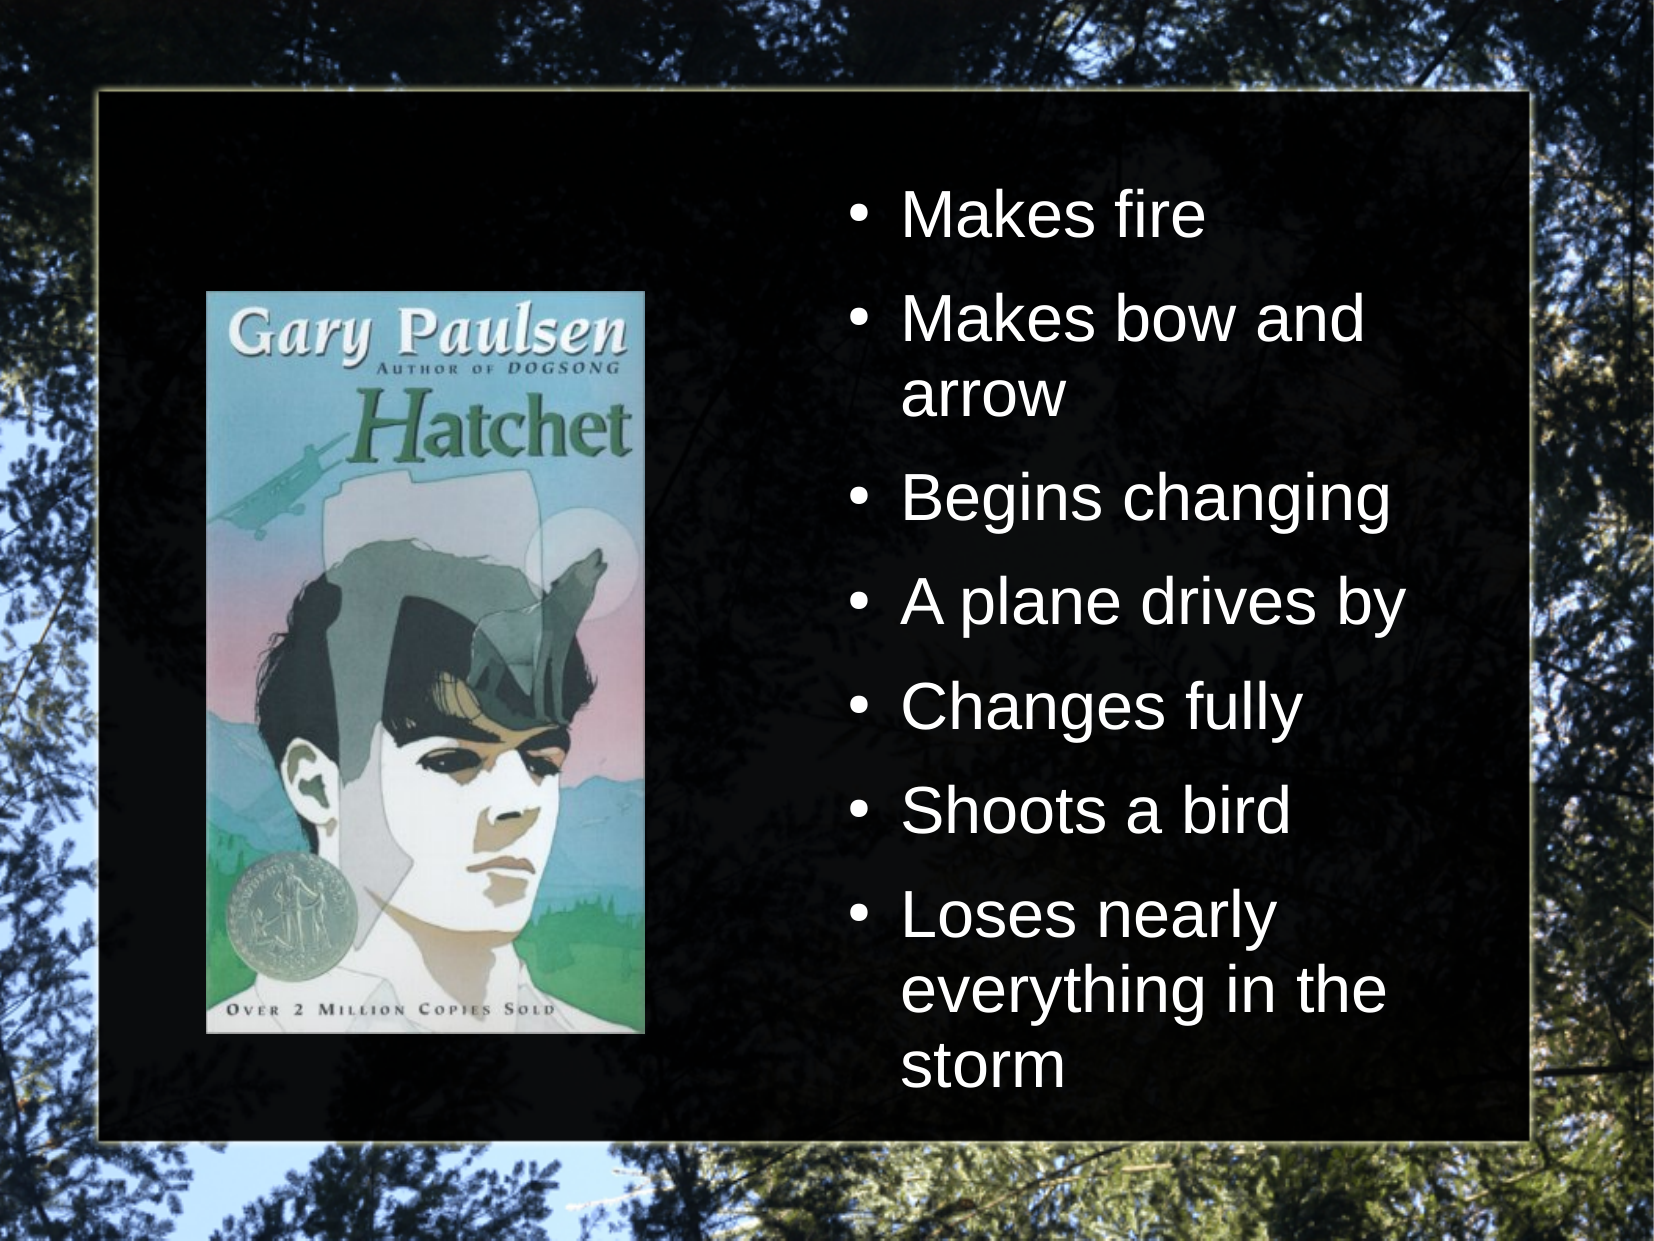

# Makes fire
Makes bow and arrow
Begins changing
A plane drives by
Changes fully
Shoots a bird
Loses nearly everything in the storm